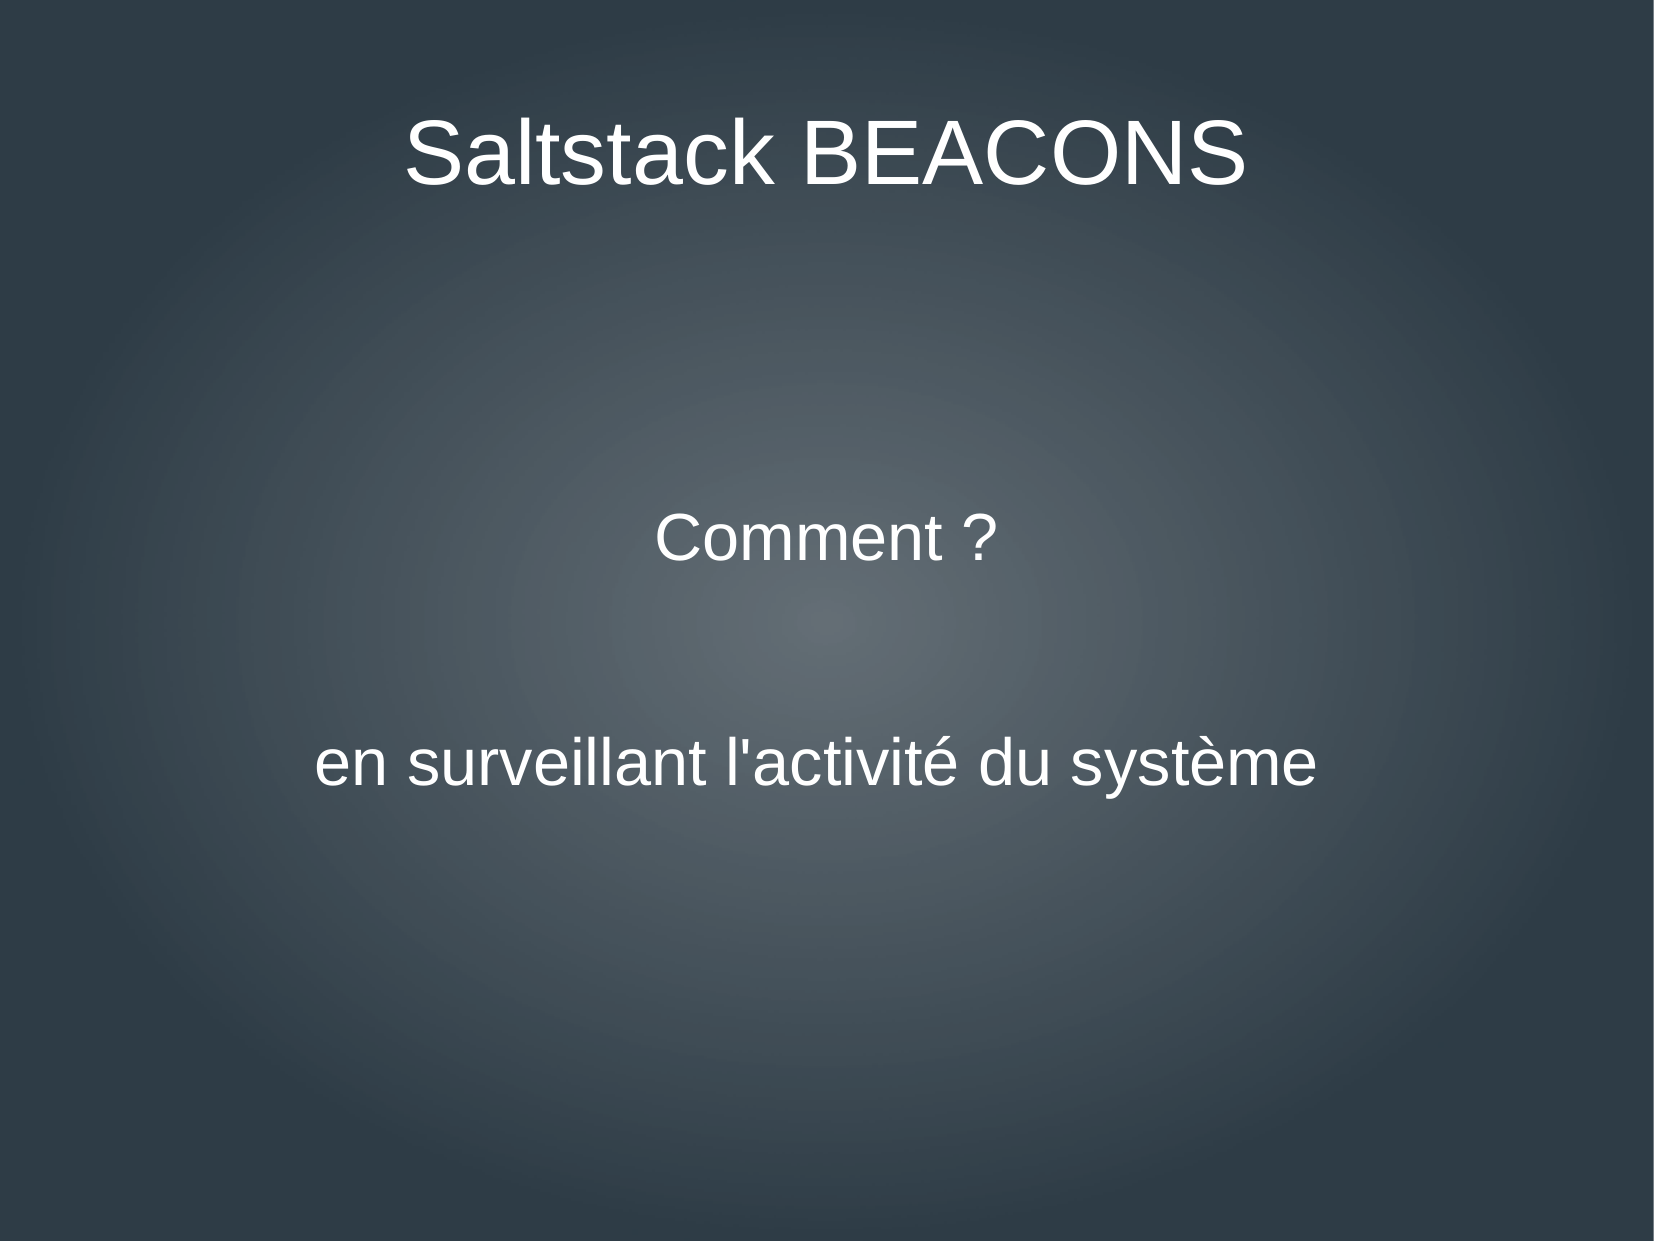

# Saltstack BEACONS
Comment ?
en surveillant l'activité du système